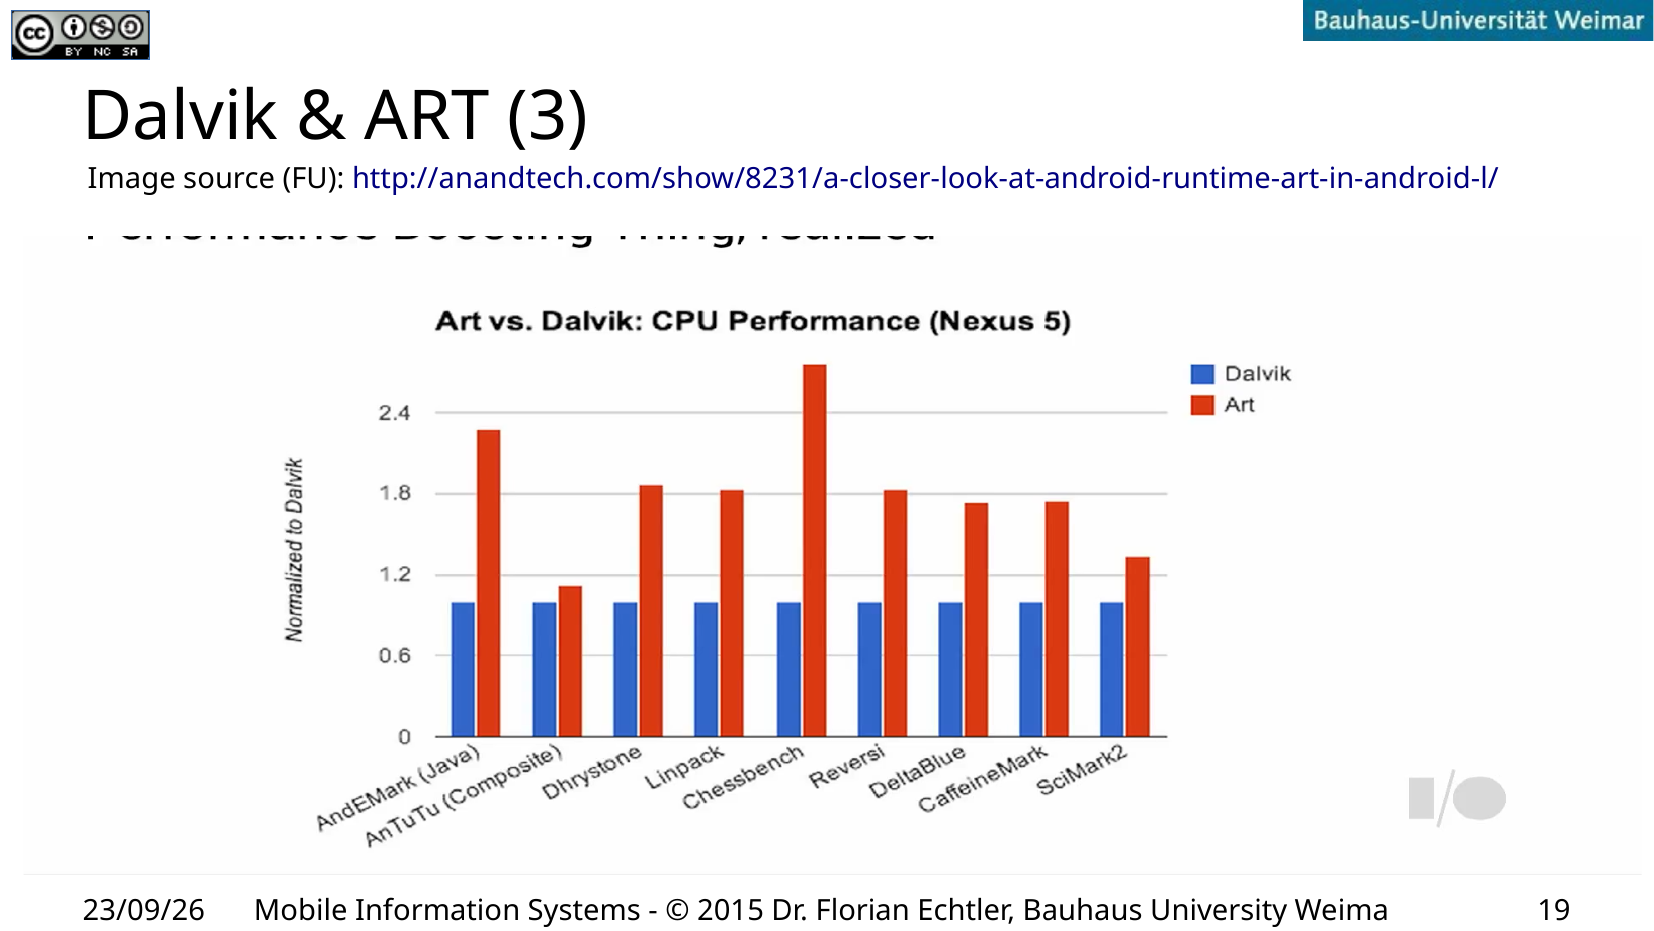

# Dalvik & ART (3)
Image source (FU): http://anandtech.com/show/8231/a-closer-look-at-android-runtime-art-in-android-l/
Mobile Information Systems - © 2015 Dr. Florian Echtler, Bauhaus University Weimar
19